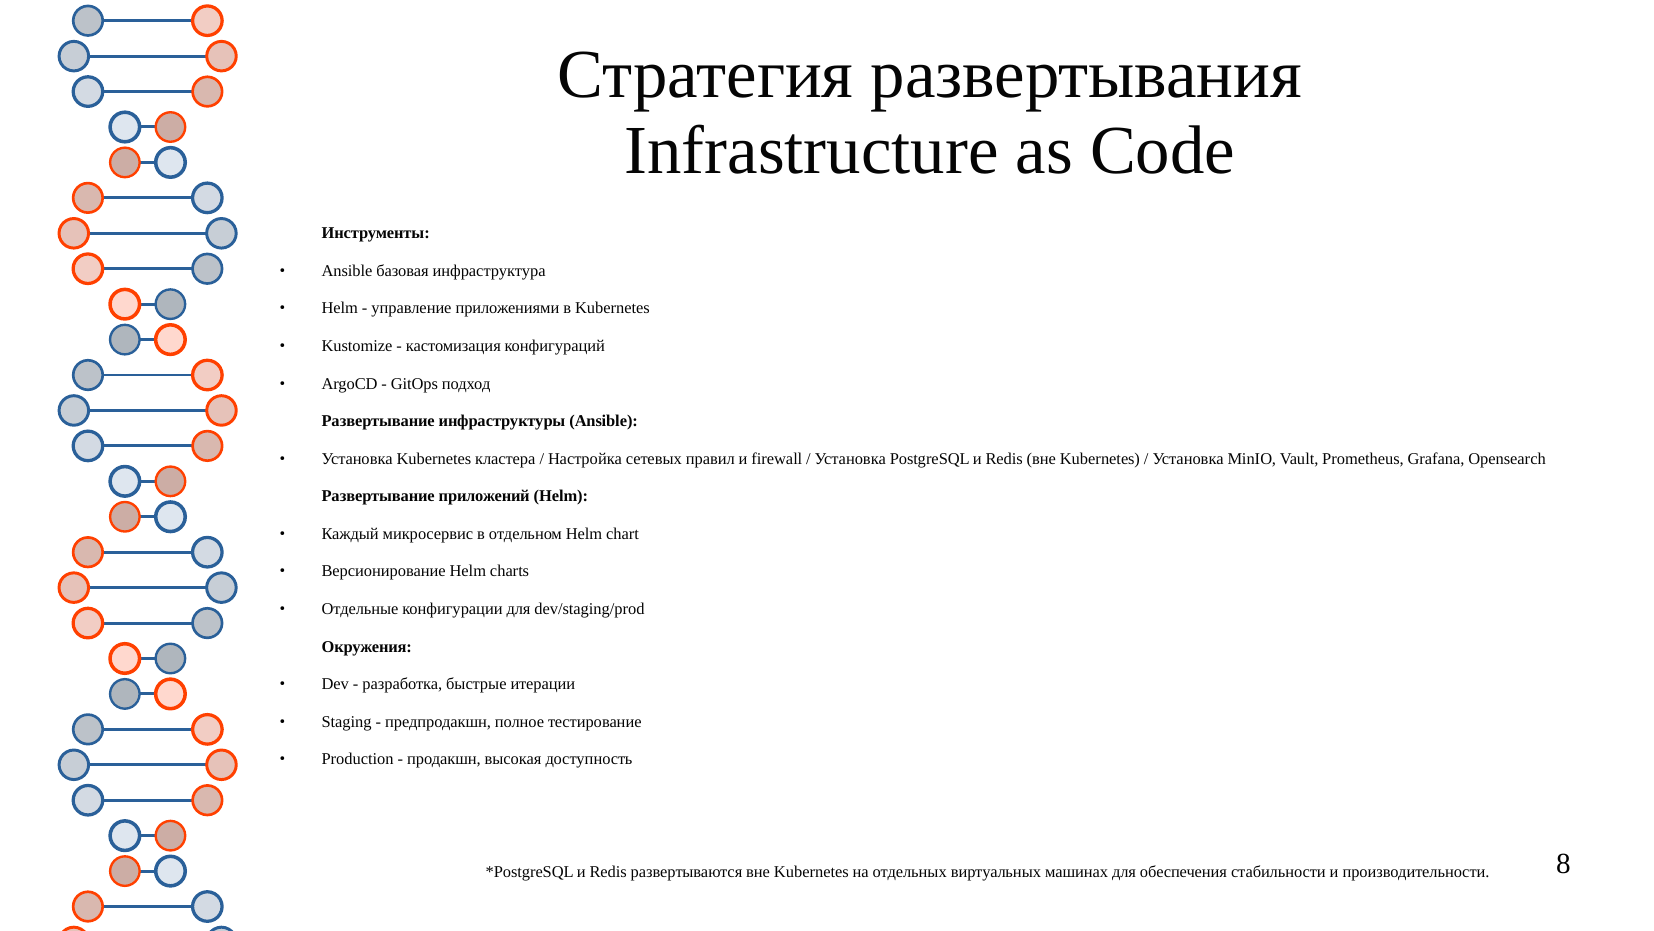

# Стратегия развертывания Infrastructure as Code
Инструменты:
Ansible базовая инфраструктура
Helm - управление приложениями в Kubernetes
Kustomize - кастомизация конфигураций
ArgoCD - GitOps подход
Развертывание инфраструктуры (Ansible):
Установка Kubernetes кластера / Настройка сетевых правил и firewall / Установка PostgreSQL и Redis (вне Kubernetes) / Установка MinIO, Vault, Prometheus, Grafana, Opensearch
Развертывание приложений (Helm):
Каждый микросервис в отдельном Helm chart
Версионирование Helm charts
Отдельные конфигурации для dev/staging/prod
Окружения:
Dev - разработка, быстрые итерации
Staging - предпродакшн, полное тестирование
Production - продакшн, высокая доступность
 *PostgreSQL и Redis развертываются вне Kubernetes на отдельных виртуальных машинах для обеспечения стабильности и производительности.
8